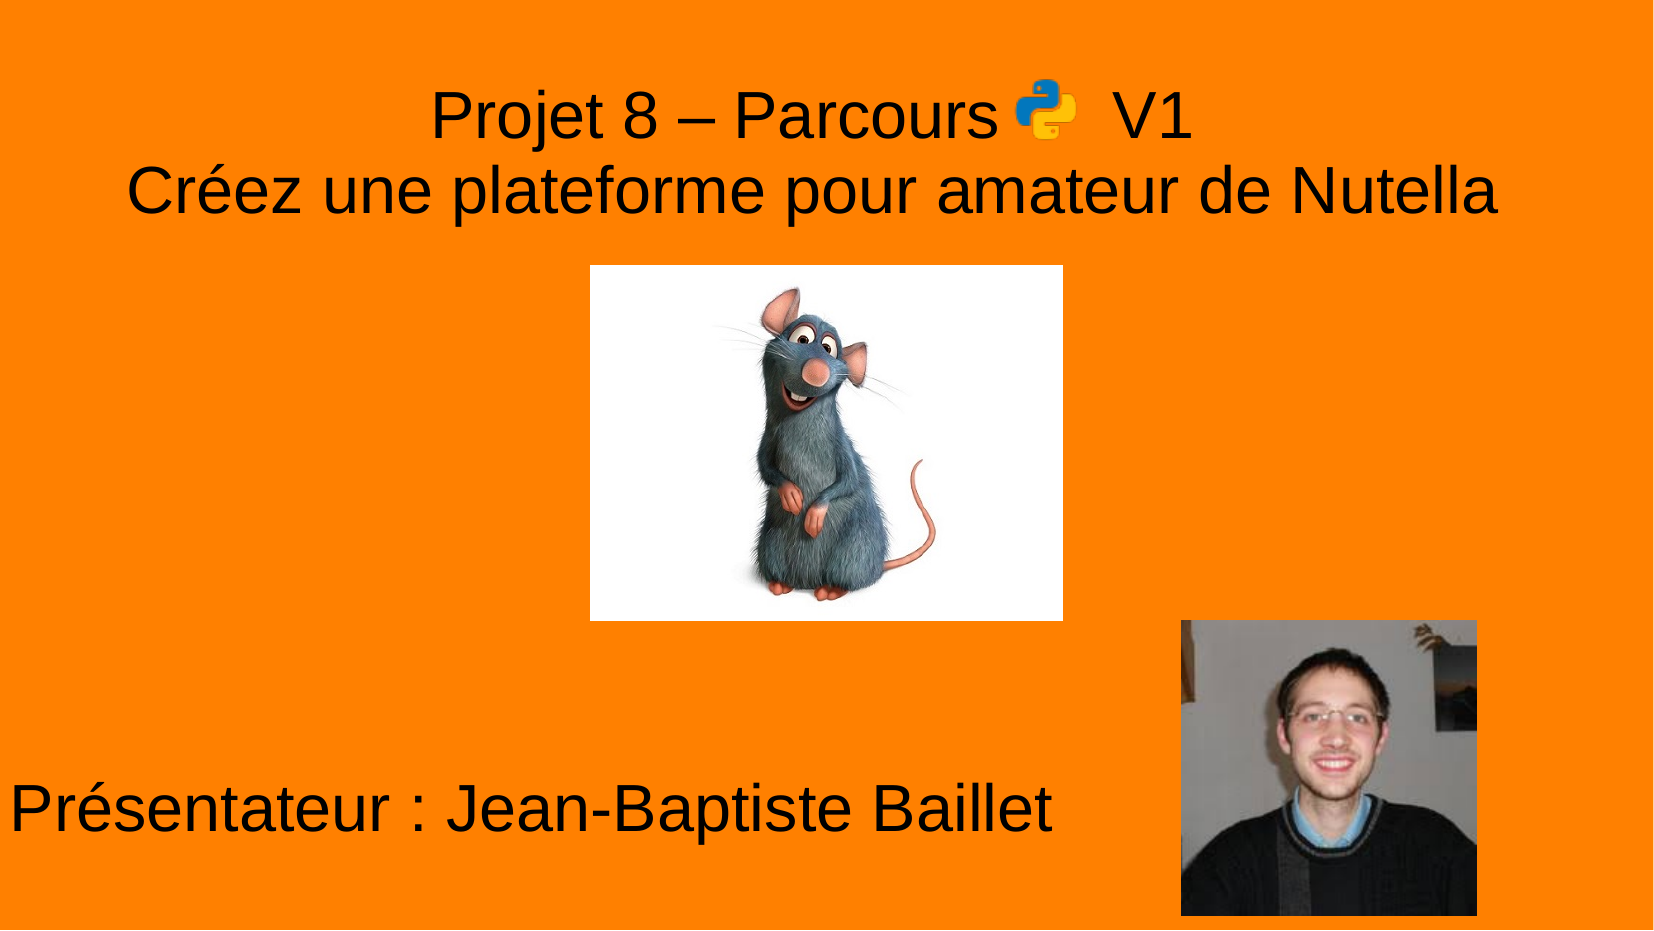

# Projet 8 – Parcours	 V1 Créez une plateforme pour amateur de Nutella
Présentateur : Jean-Baptiste Baillet